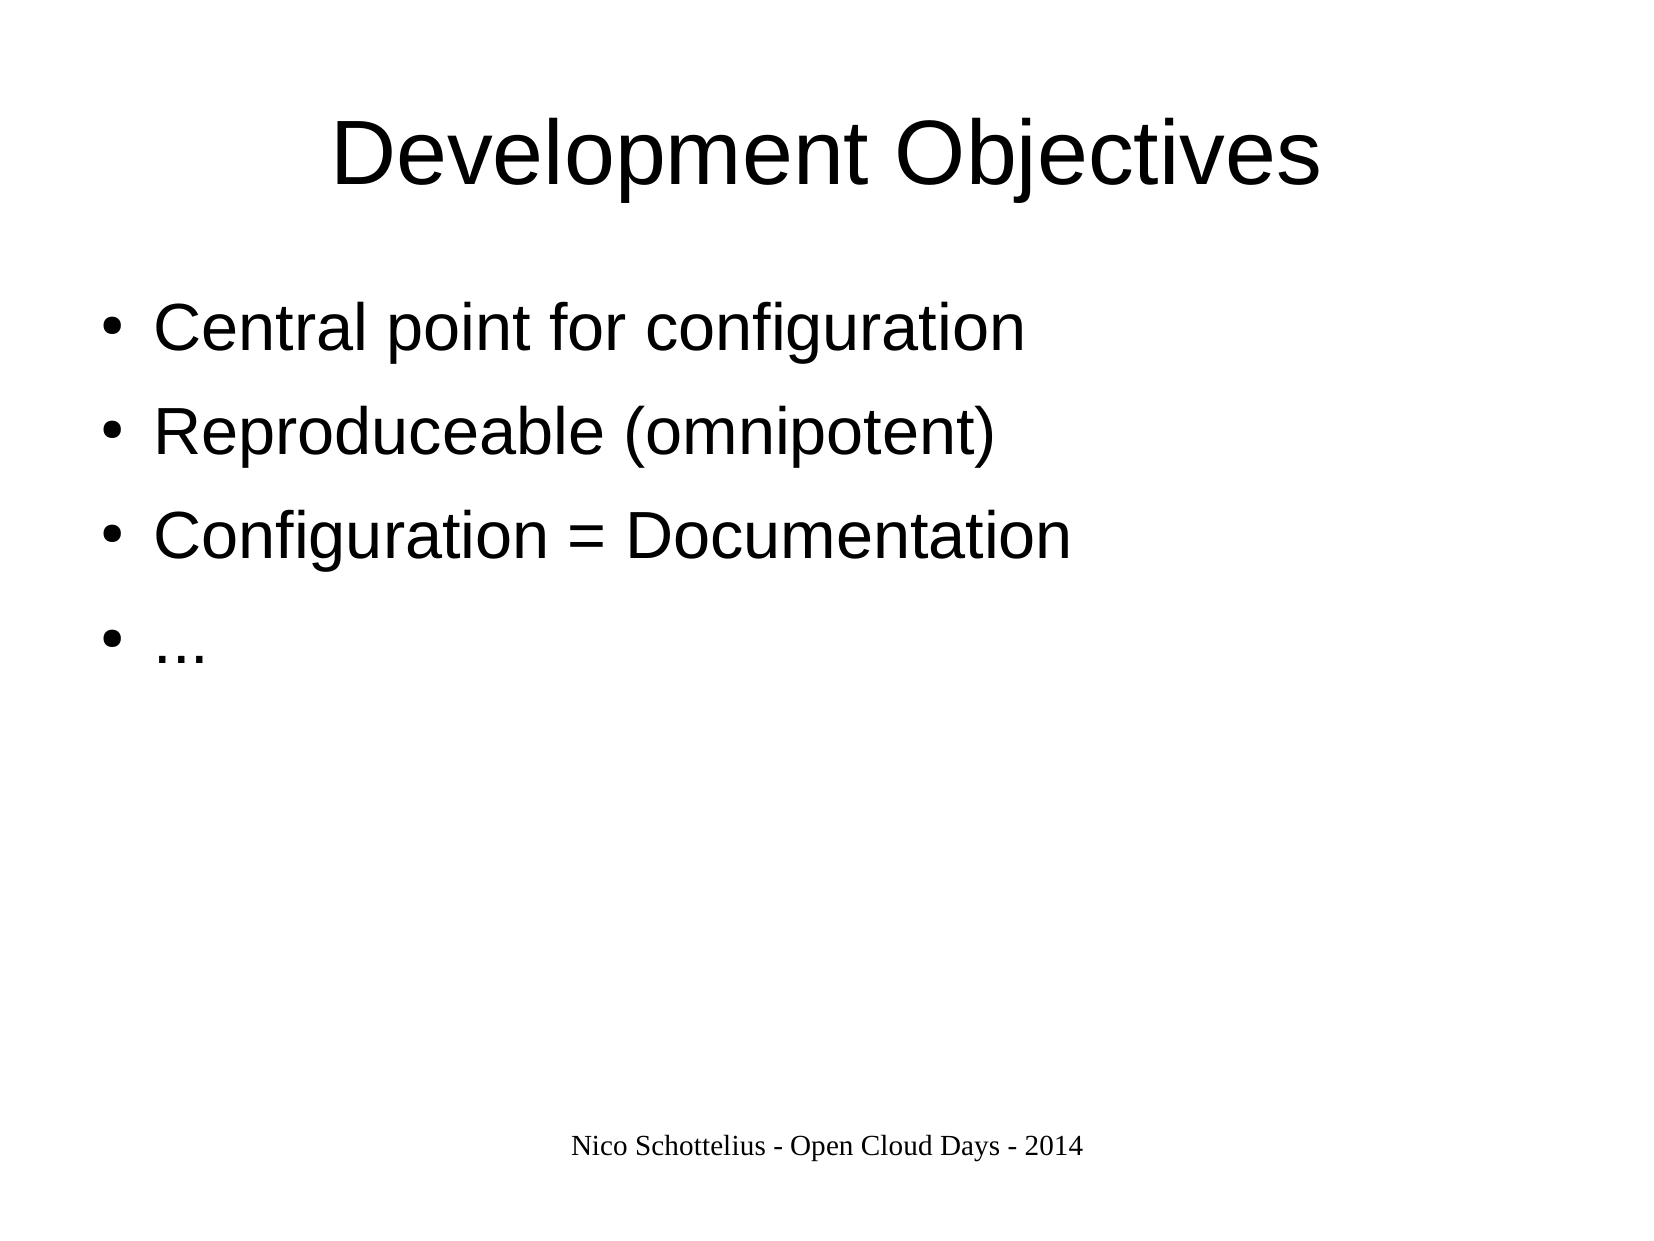

# Development Objectives
Central point for configuration
Reproduceable (omnipotent)
Configuration = Documentation
...
Nico Schottelius - Open Cloud Days - 2014